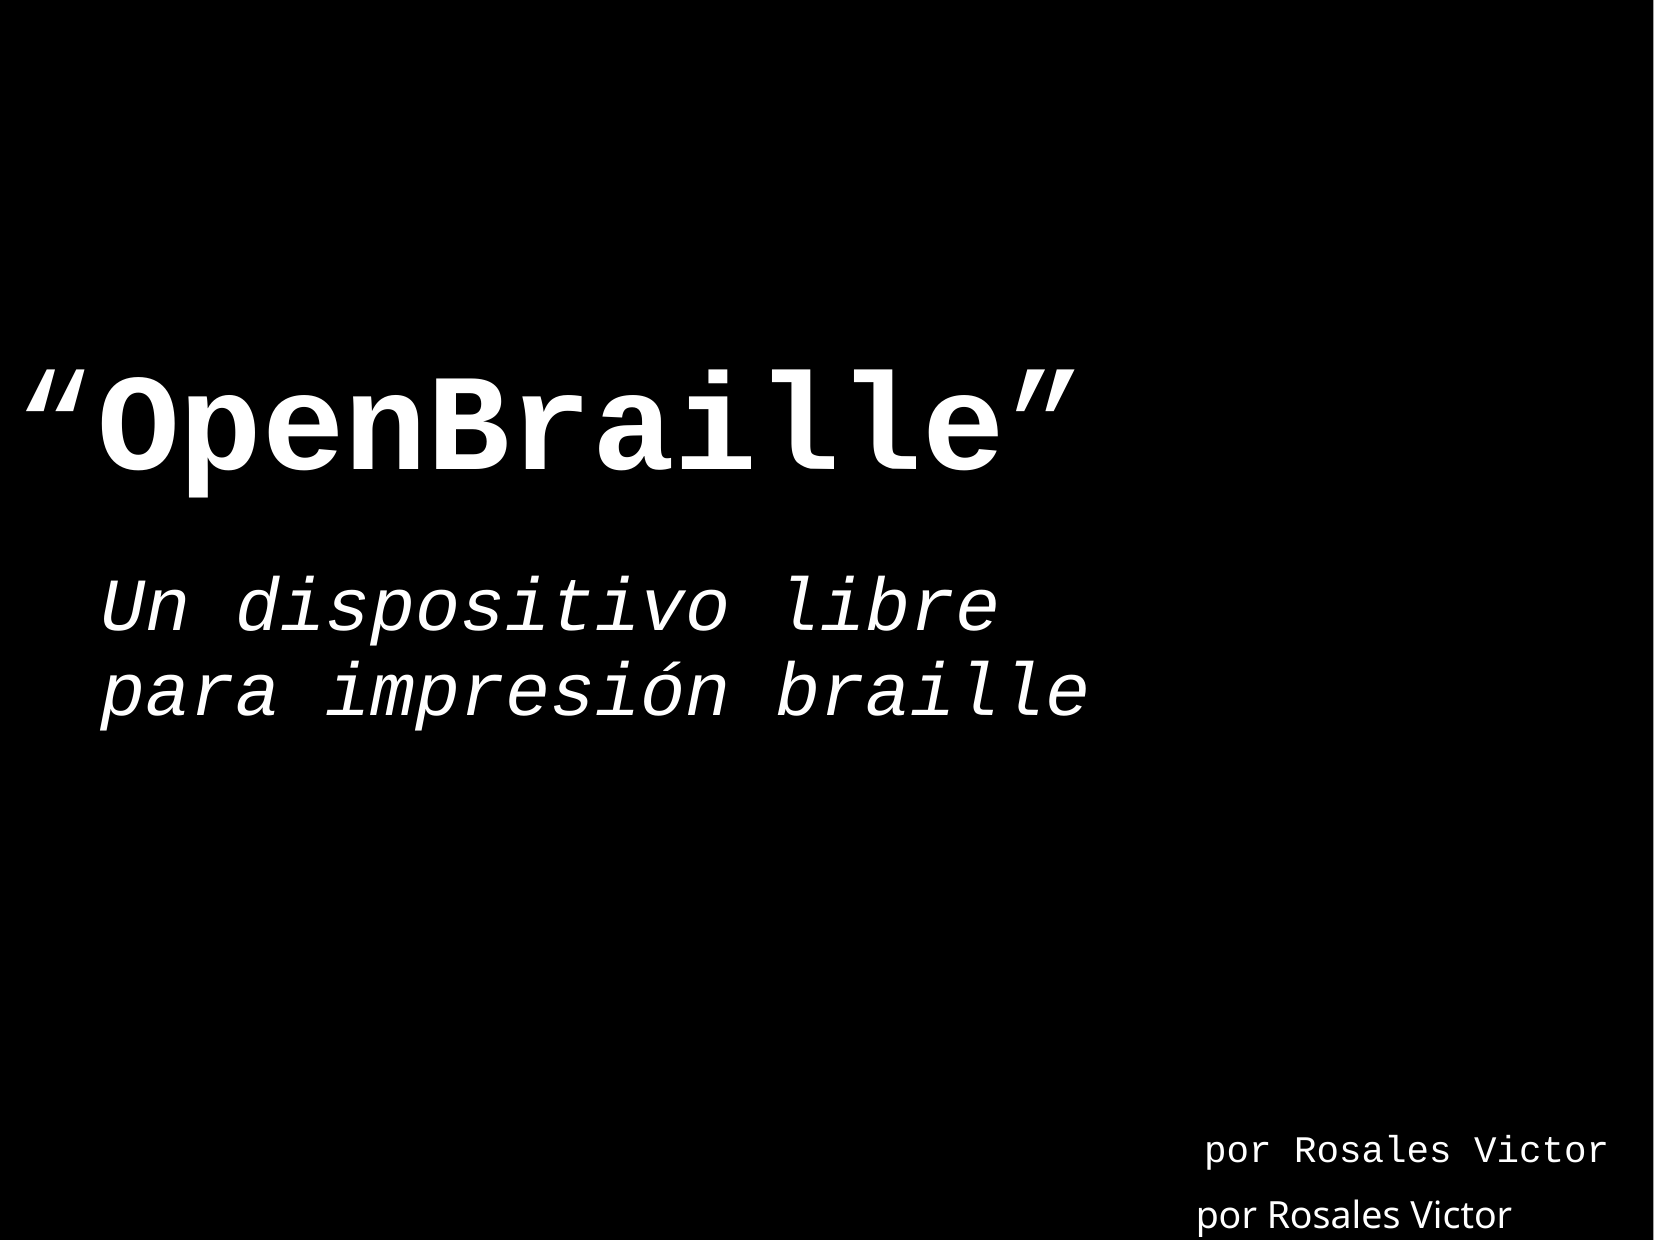

“OpenBraille”
Un dispositivo libre
para impresión braille
por Rosales Victor
por Rosales Victor